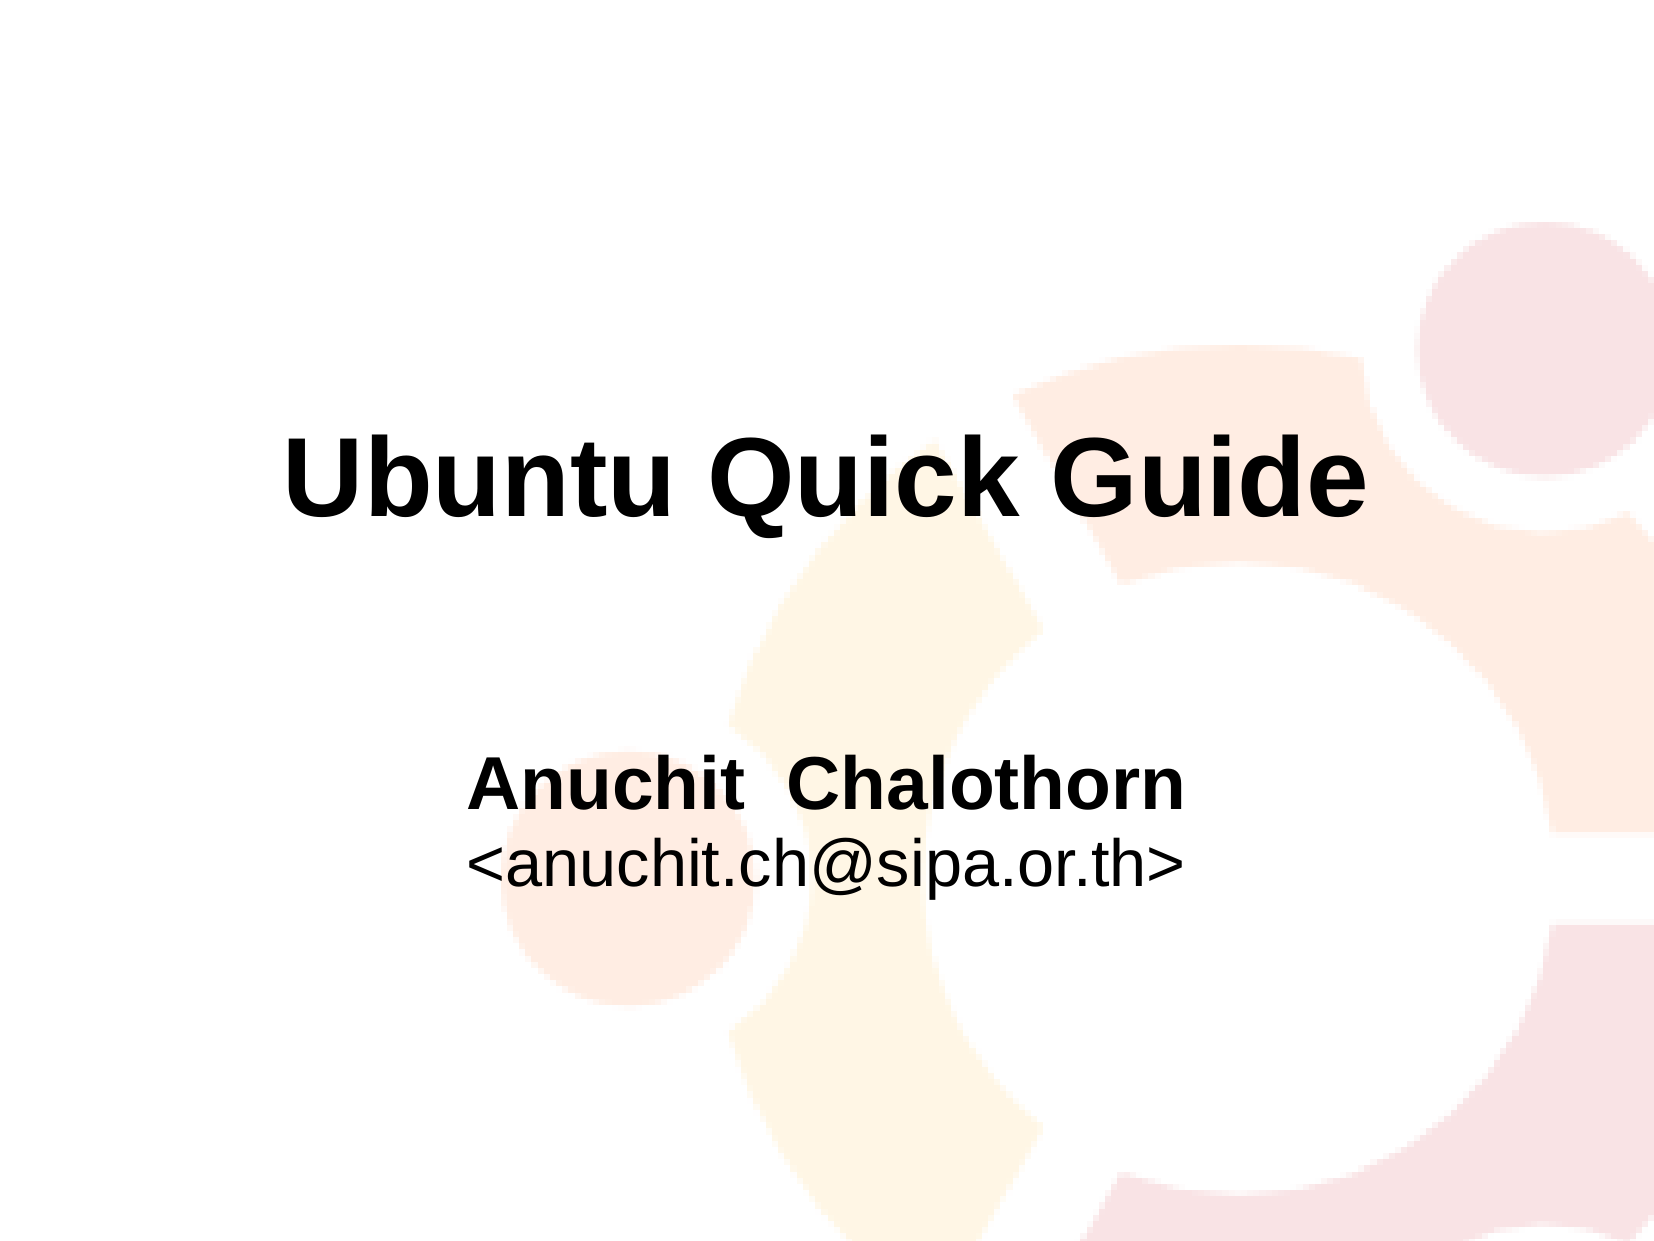

# Ubuntu Quick Guide
Anuchit Chalothorn
<anuchit.ch@sipa.or.th>